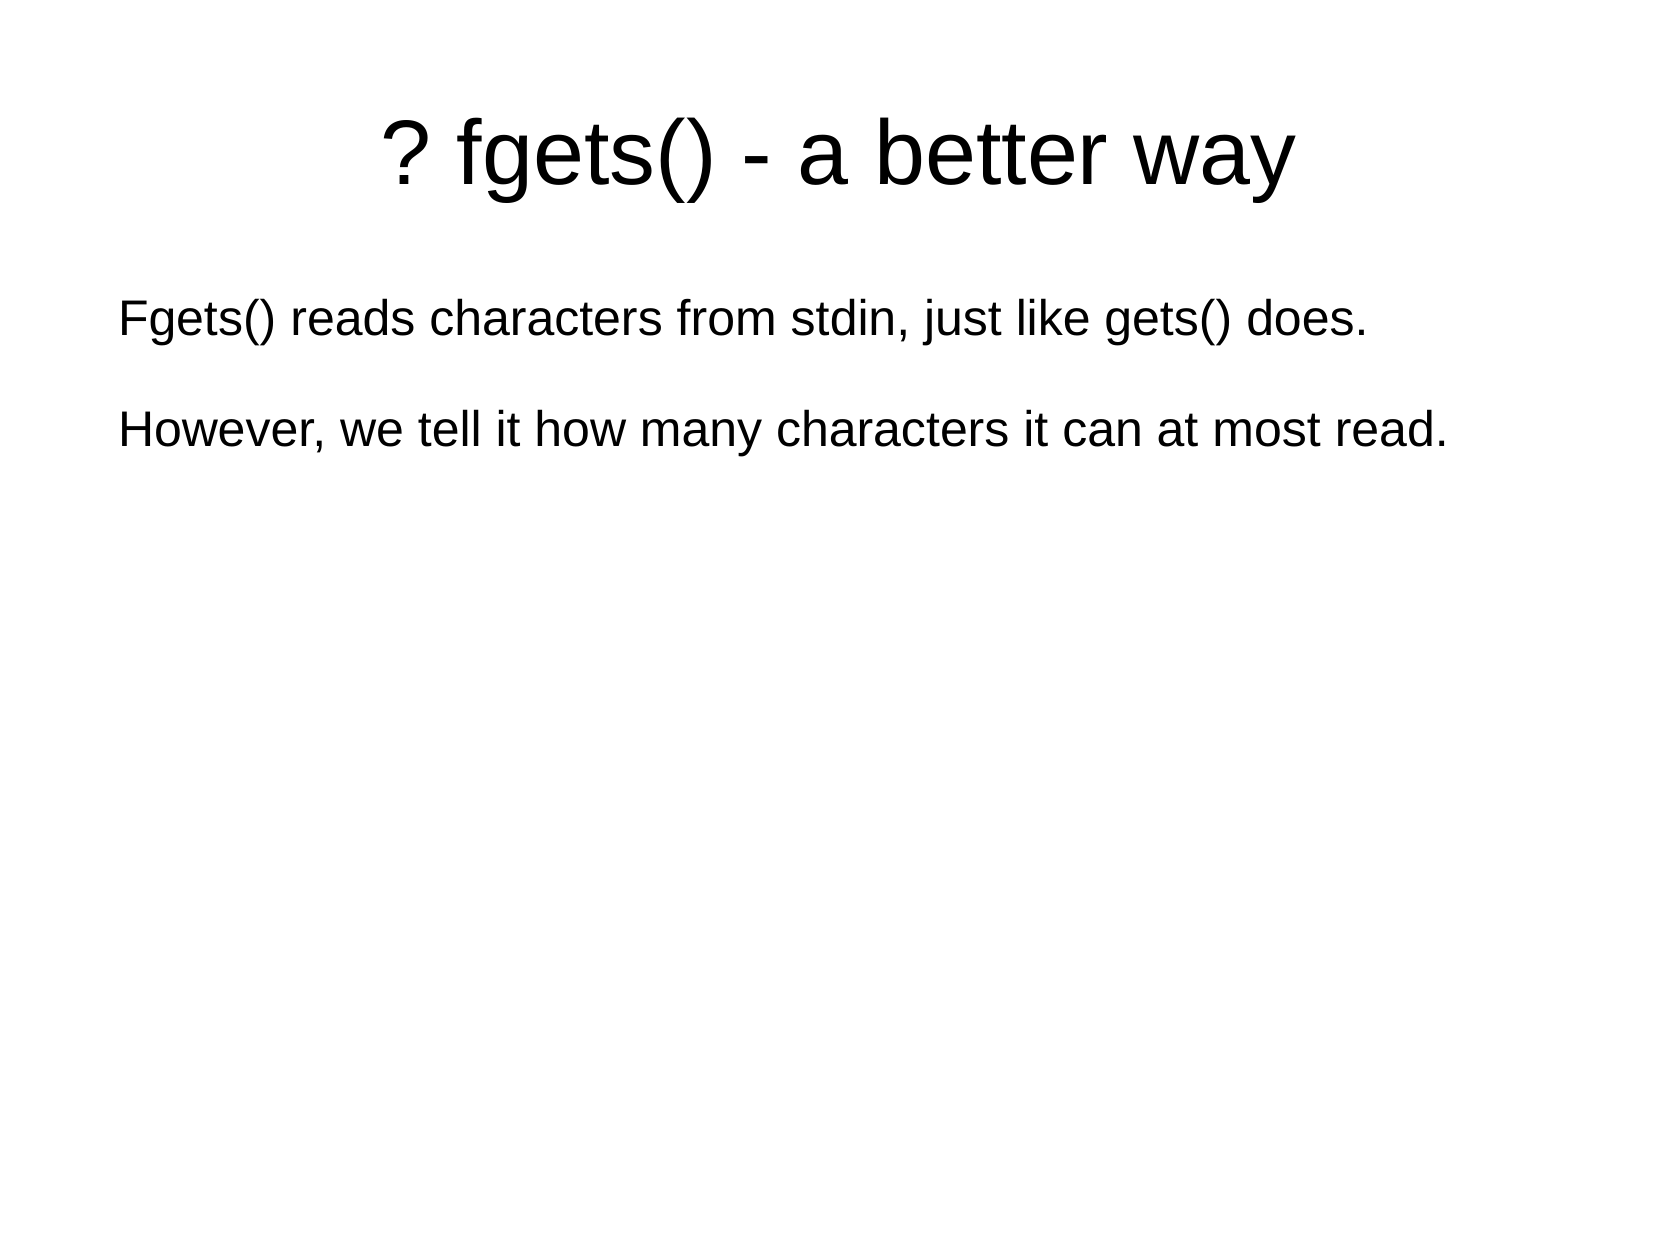

# ? fgets() - a better way
Fgets() reads characters from stdin, just like gets() does.
However, we tell it how many characters it can at most read.